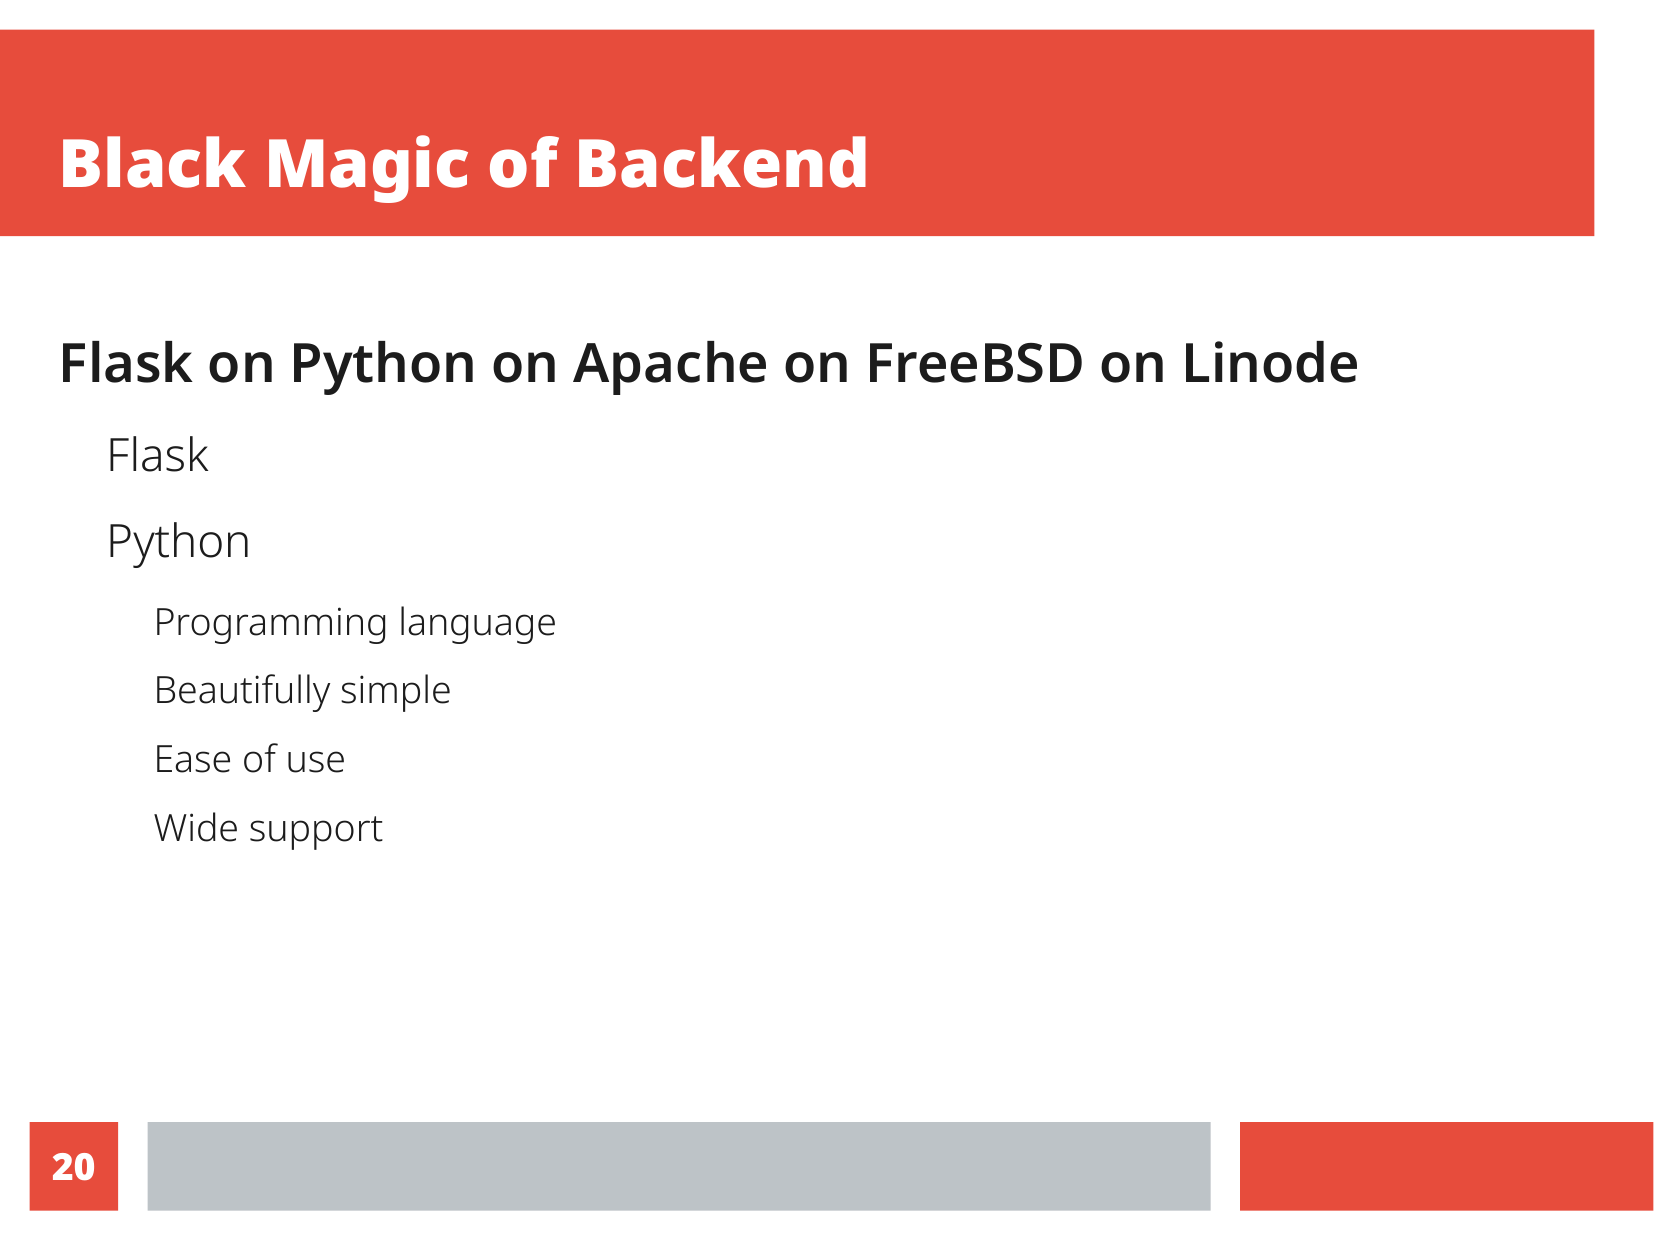

# Black Magic of Backend
Flask on Python on Apache on FreeBSD on Linode
Flask
Python
Programming language
Beautifully simple
Ease of use
Wide support
20